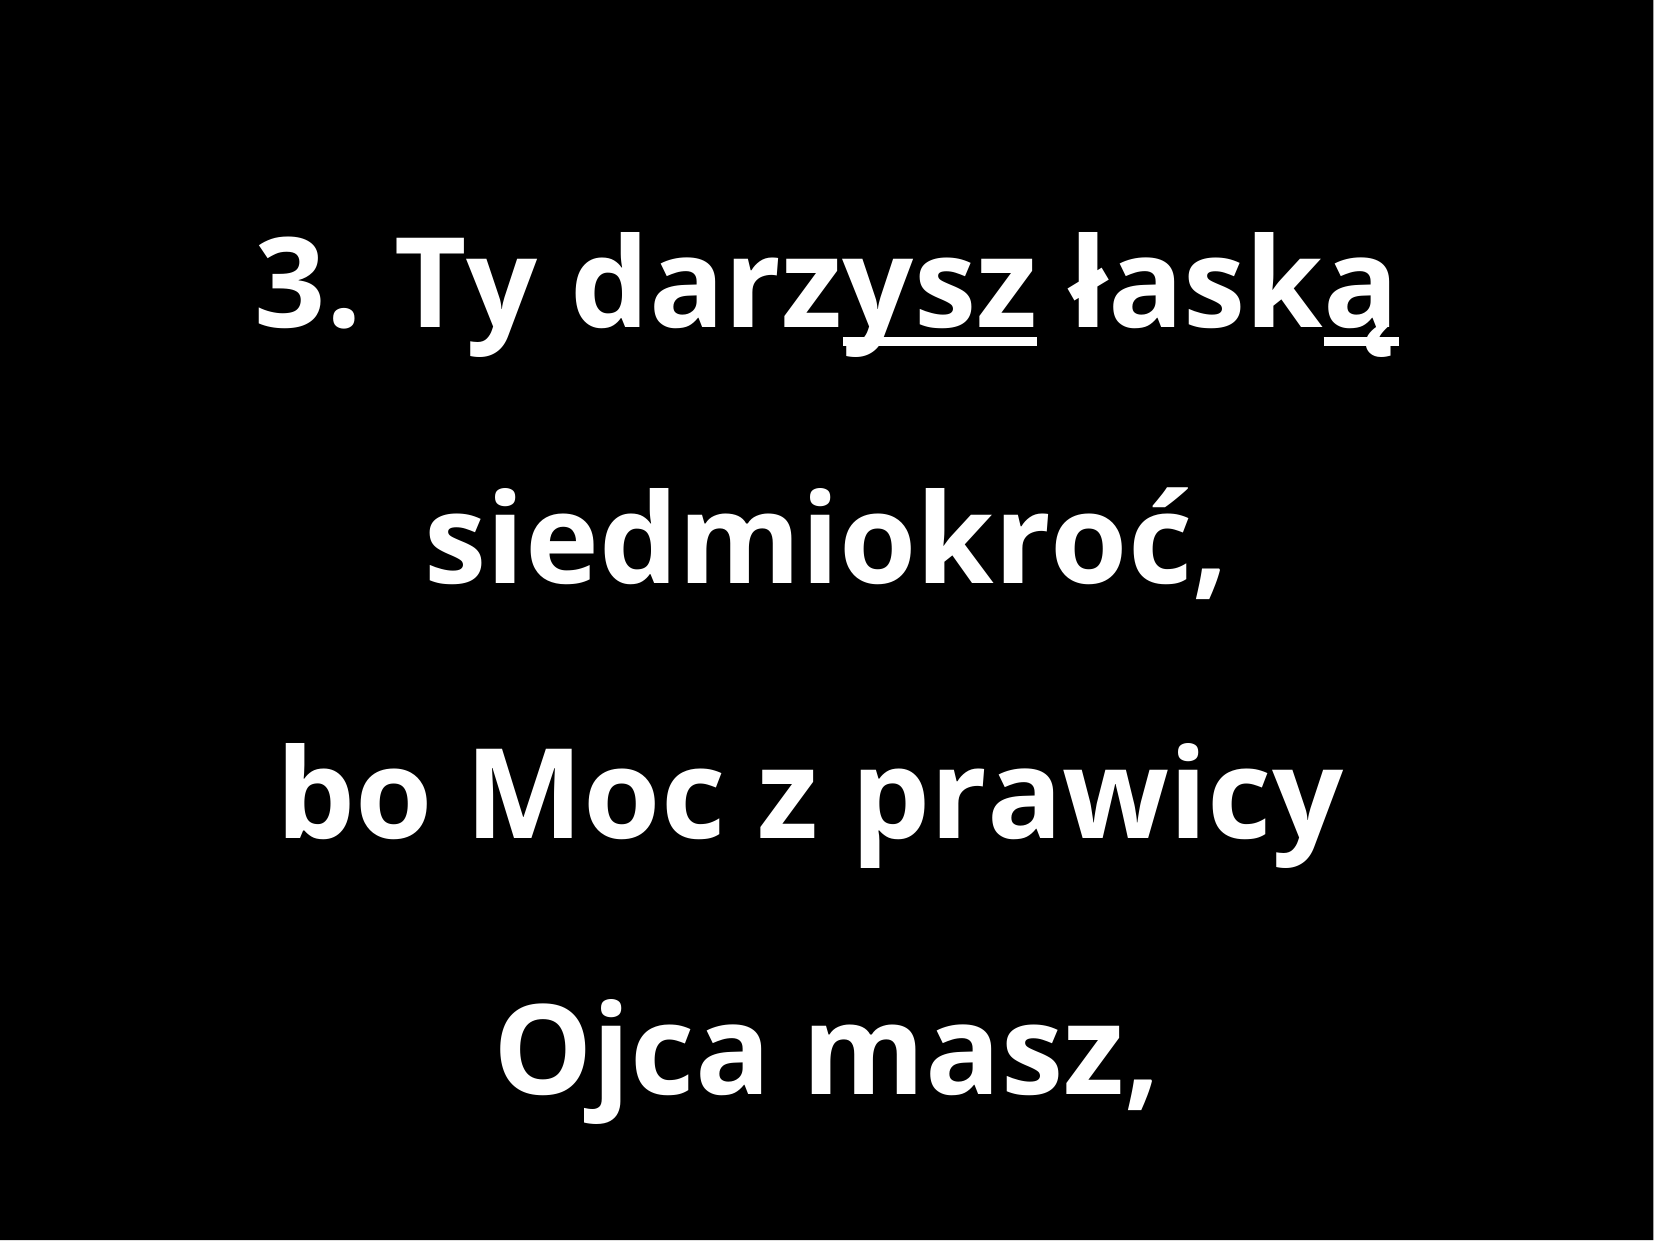

# 3. Ty darzysz łaską siedmiokroć, bo Moc z prawicy Ojca masz,